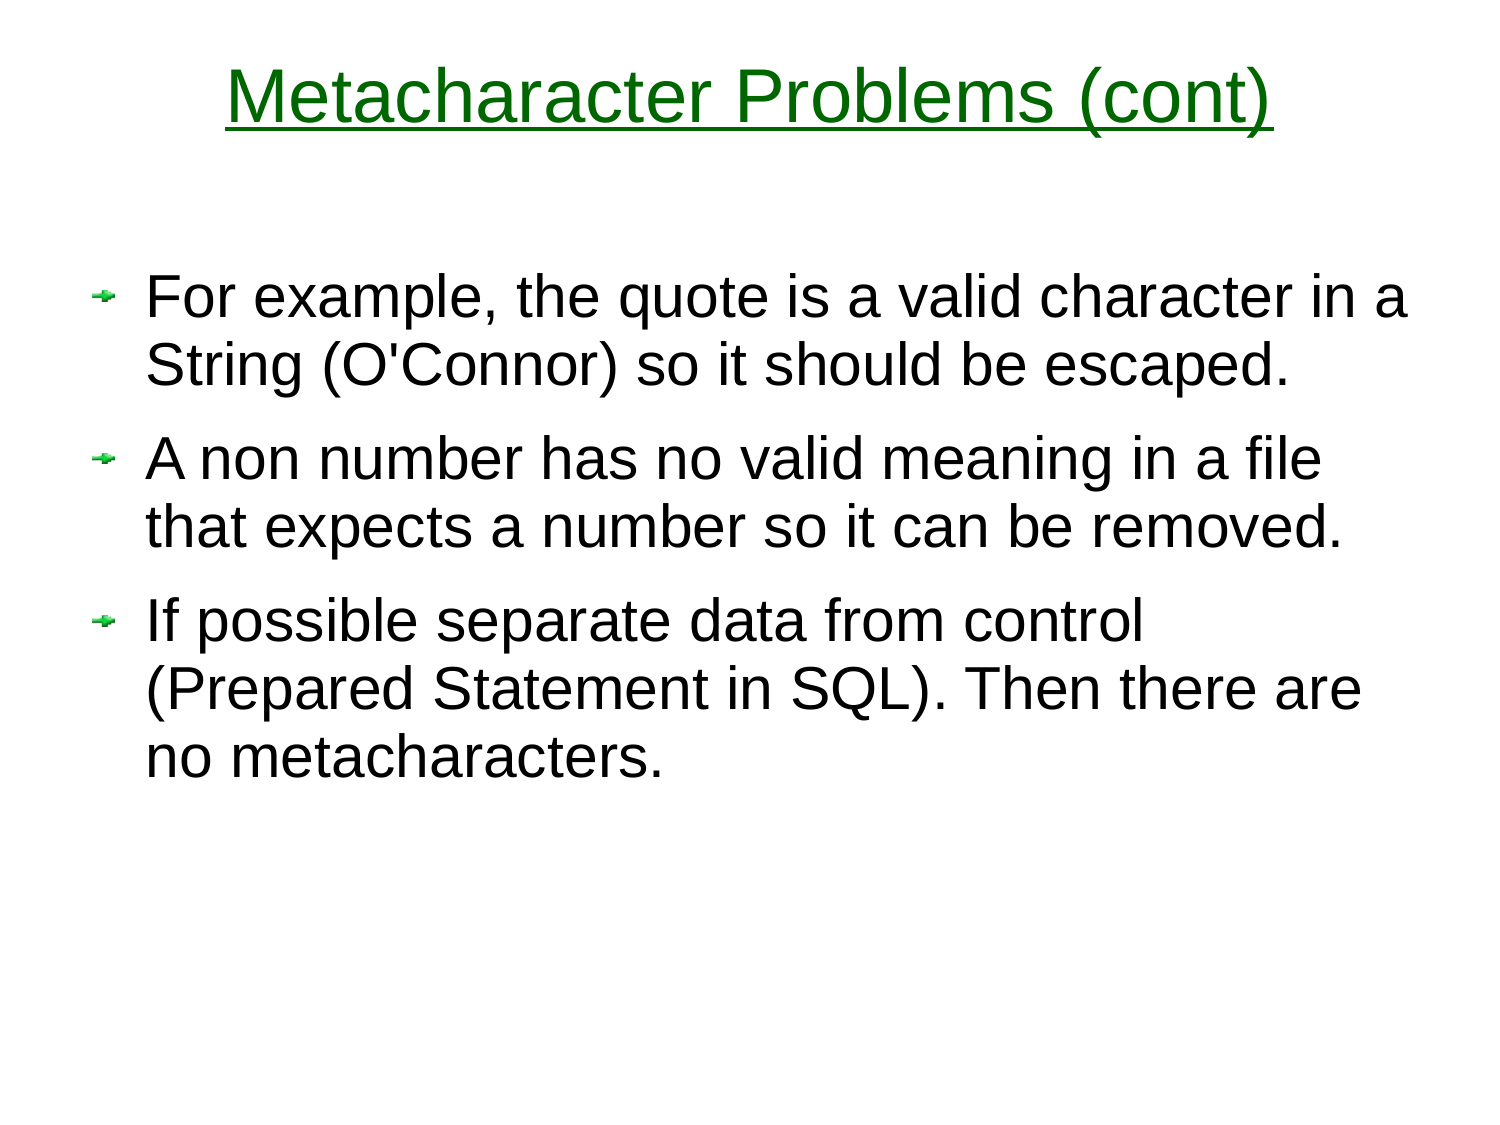

# Metacharacter Problems (cont)
For example, the quote is a valid character in a String (O'Connor) so it should be escaped.
A non number has no valid meaning in a file that expects a number so it can be removed.
If possible separate data from control (Prepared Statement in SQL). Then there are no metacharacters.